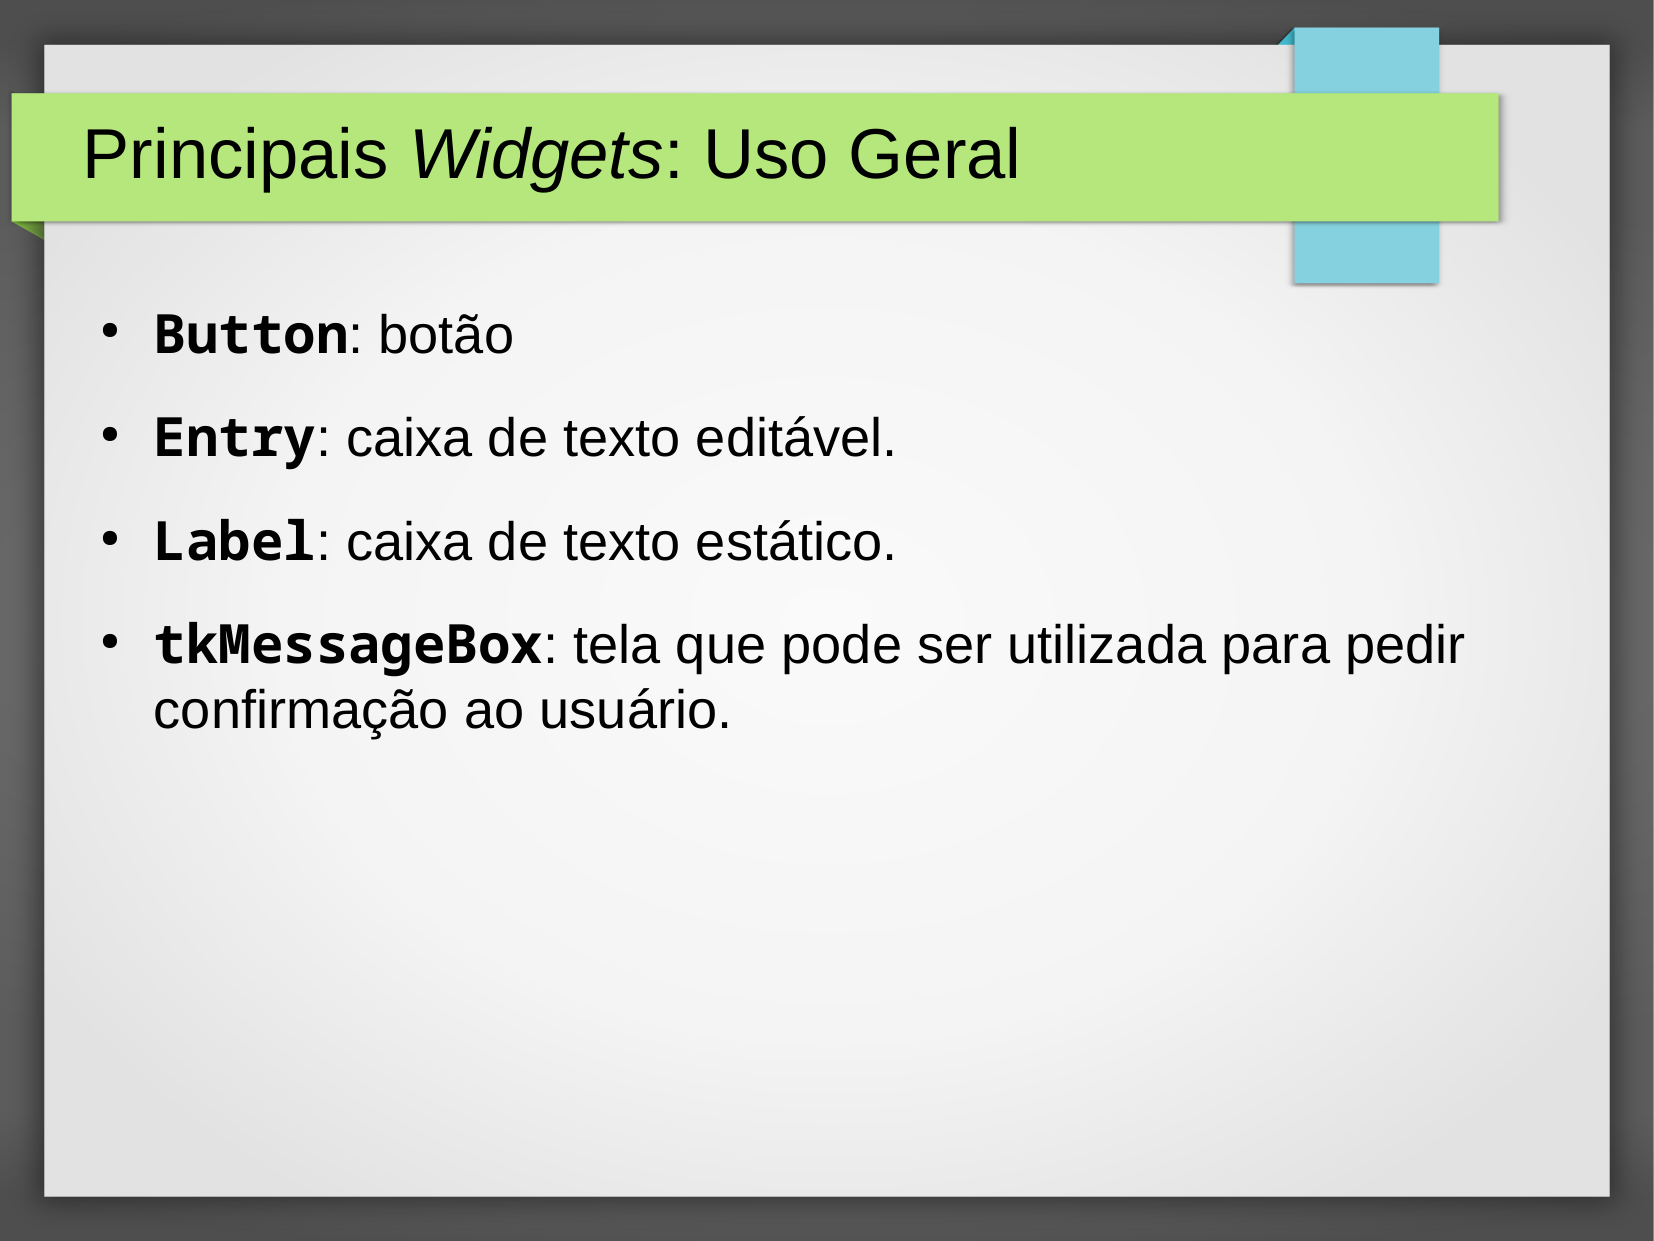

# Principais Widgets: Uso Geral
Button: botão
Entry: caixa de texto editável.
Label: caixa de texto estático.
tkMessageBox: tela que pode ser utilizada para pedir confirmação ao usuário.